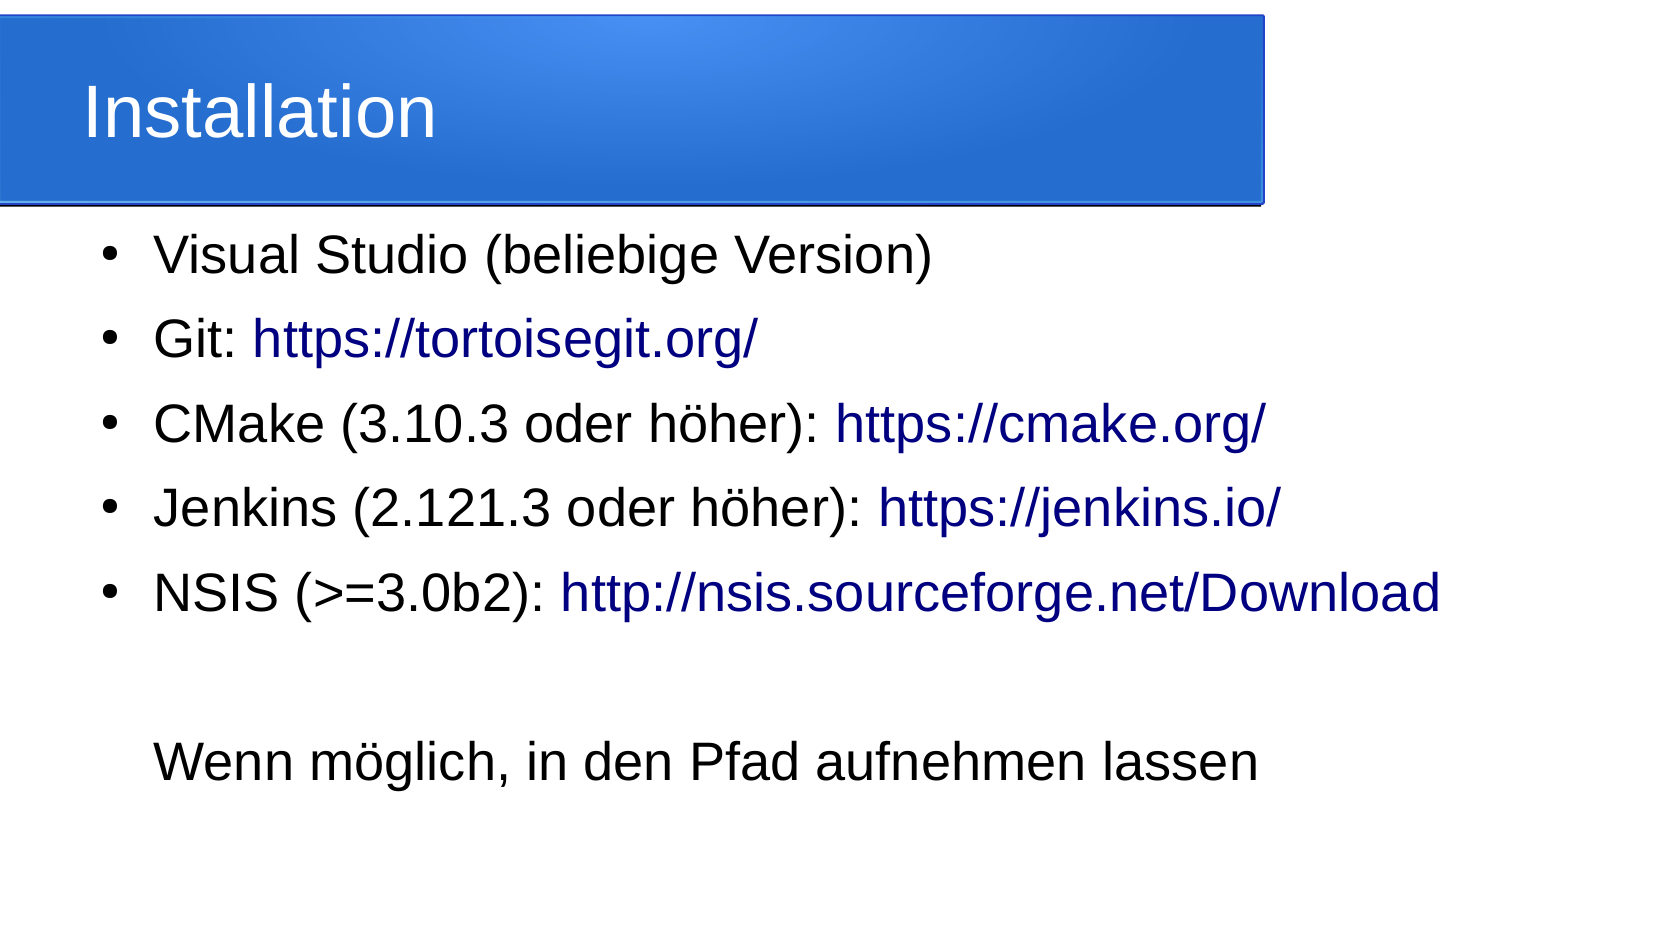

# Installation
Visual Studio (beliebige Version)
Git: https://tortoisegit.org/
CMake (3.10.3 oder höher): https://cmake.org/
Jenkins (2.121.3 oder höher): https://jenkins.io/
NSIS (>=3.0b2): http://nsis.sourceforge.net/Download
Wenn möglich, in den Pfad aufnehmen lassen